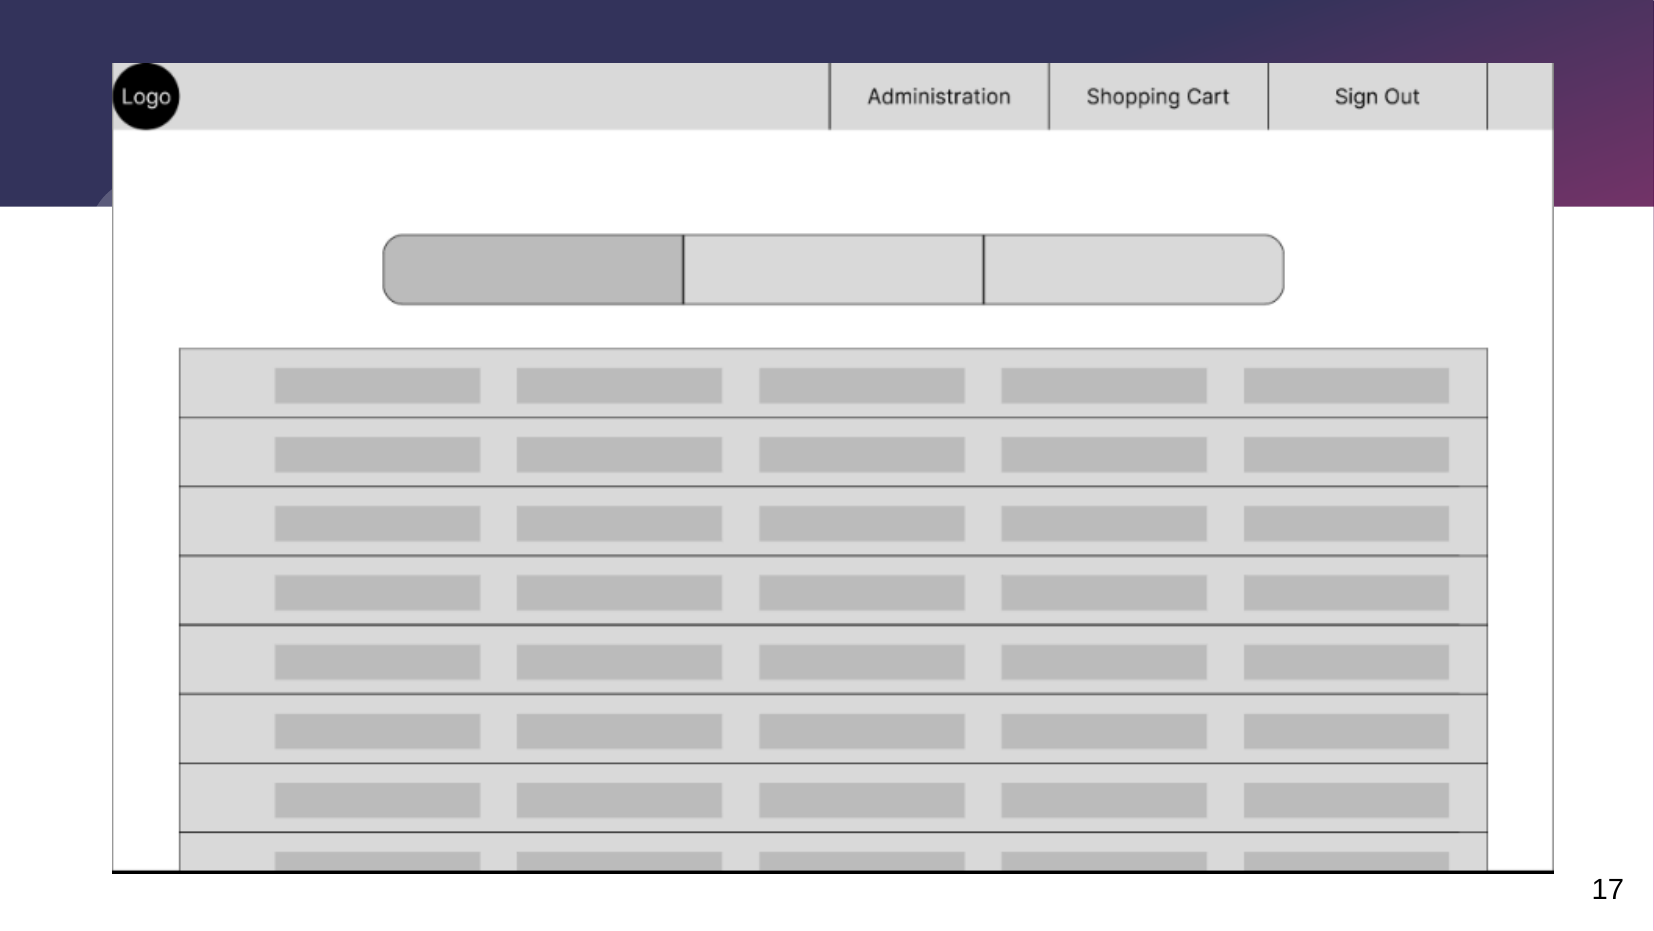

# Maquettage/Wireframe
Partie administrateur :
2ème page : Page administration